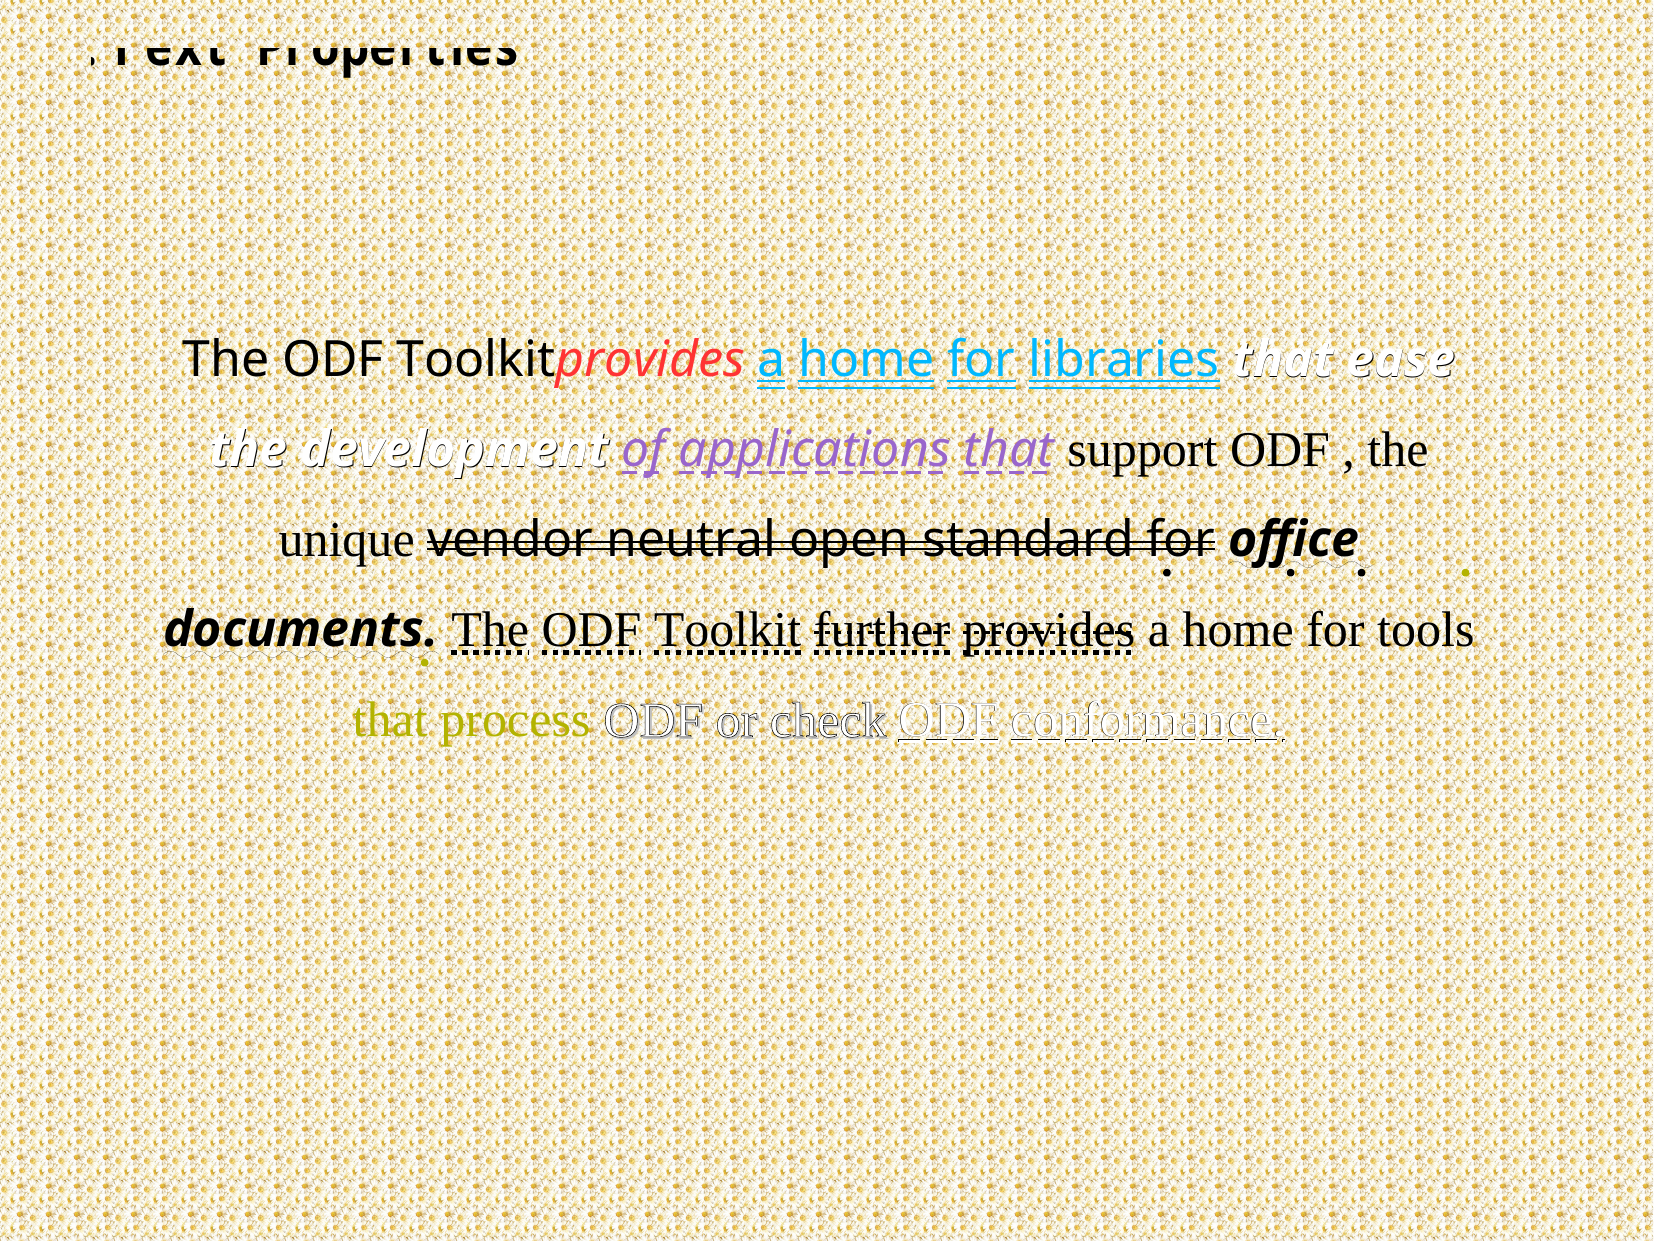

# The ODF Toolkitprovides a home for libraries that ease the development of applications that support ODF , the unique vendor neutral open standard for office documents. The ODF Toolkit further provides a home for tools that process ODF or check ODF conformance.